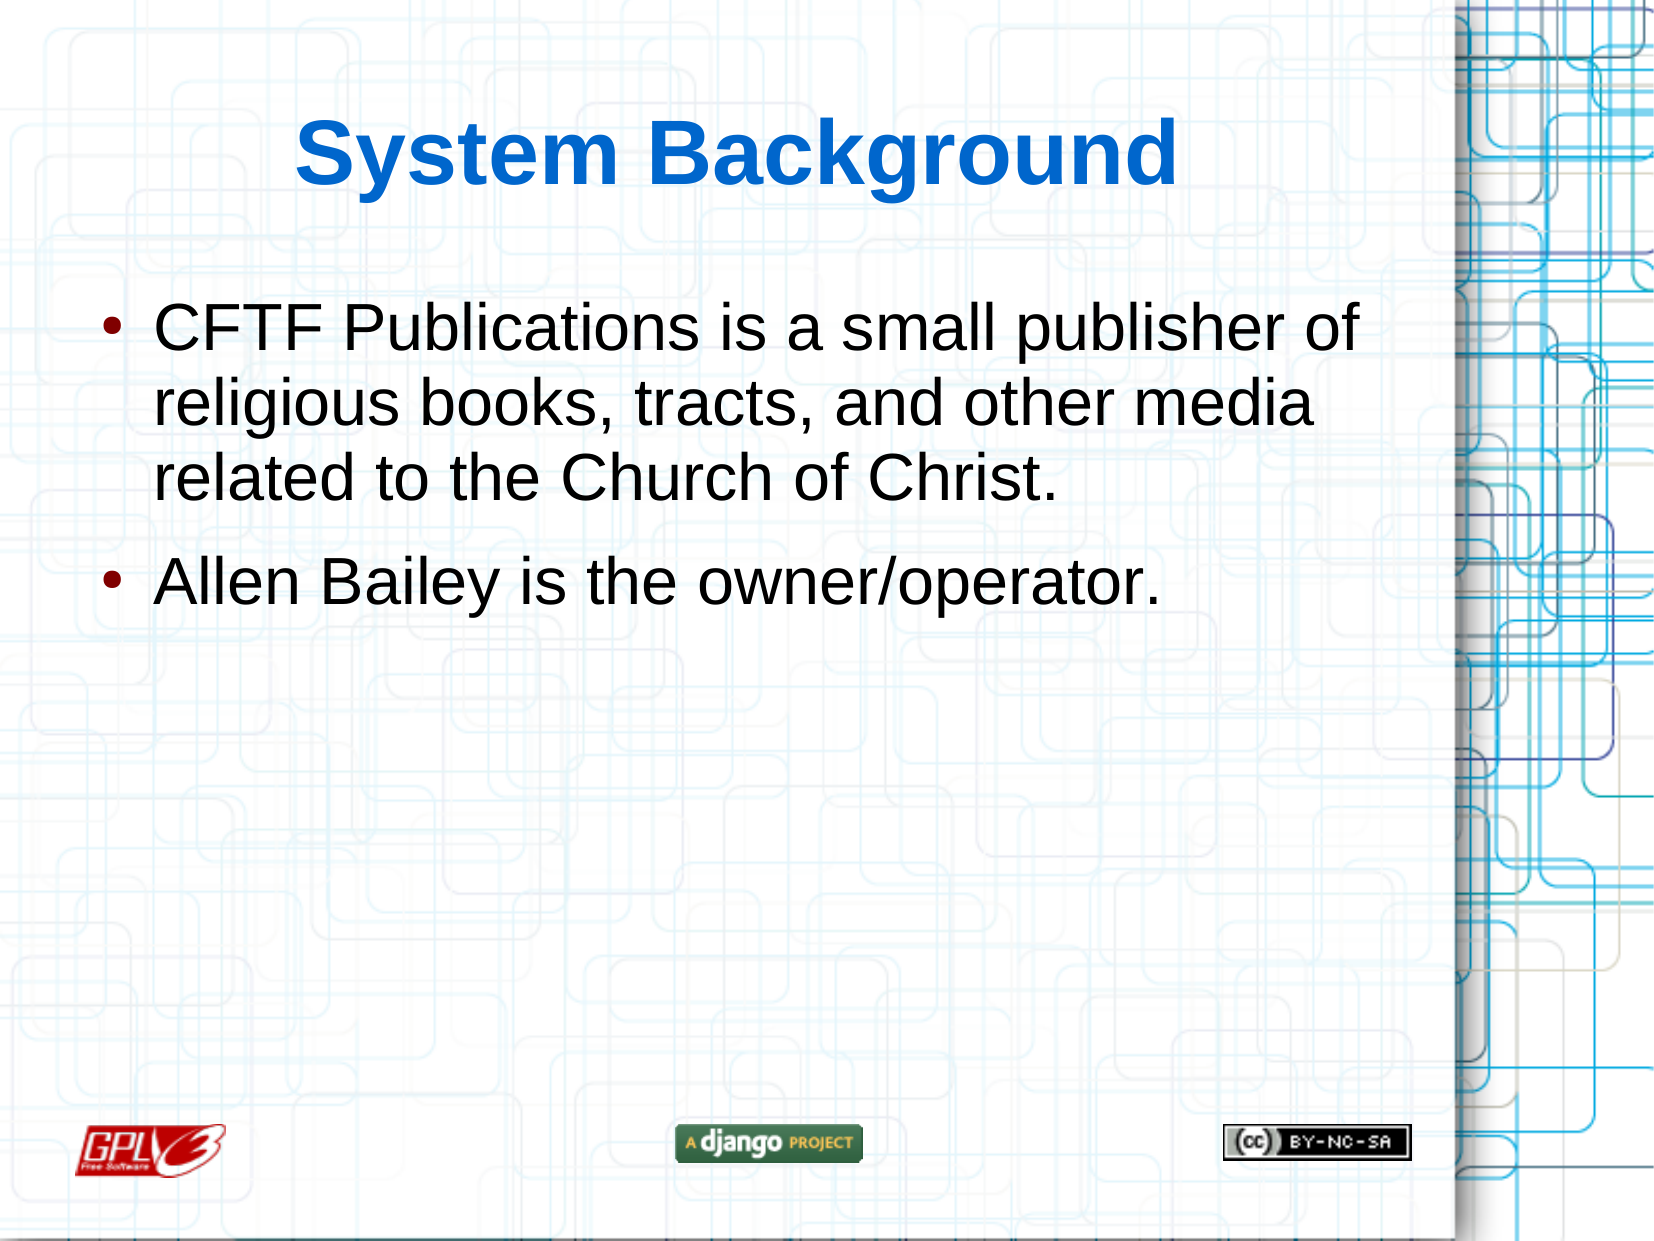

# System Background
CFTF Publications is a small publisher of religious books, tracts, and other media related to the Church of Christ.
Allen Bailey is the owner/operator.